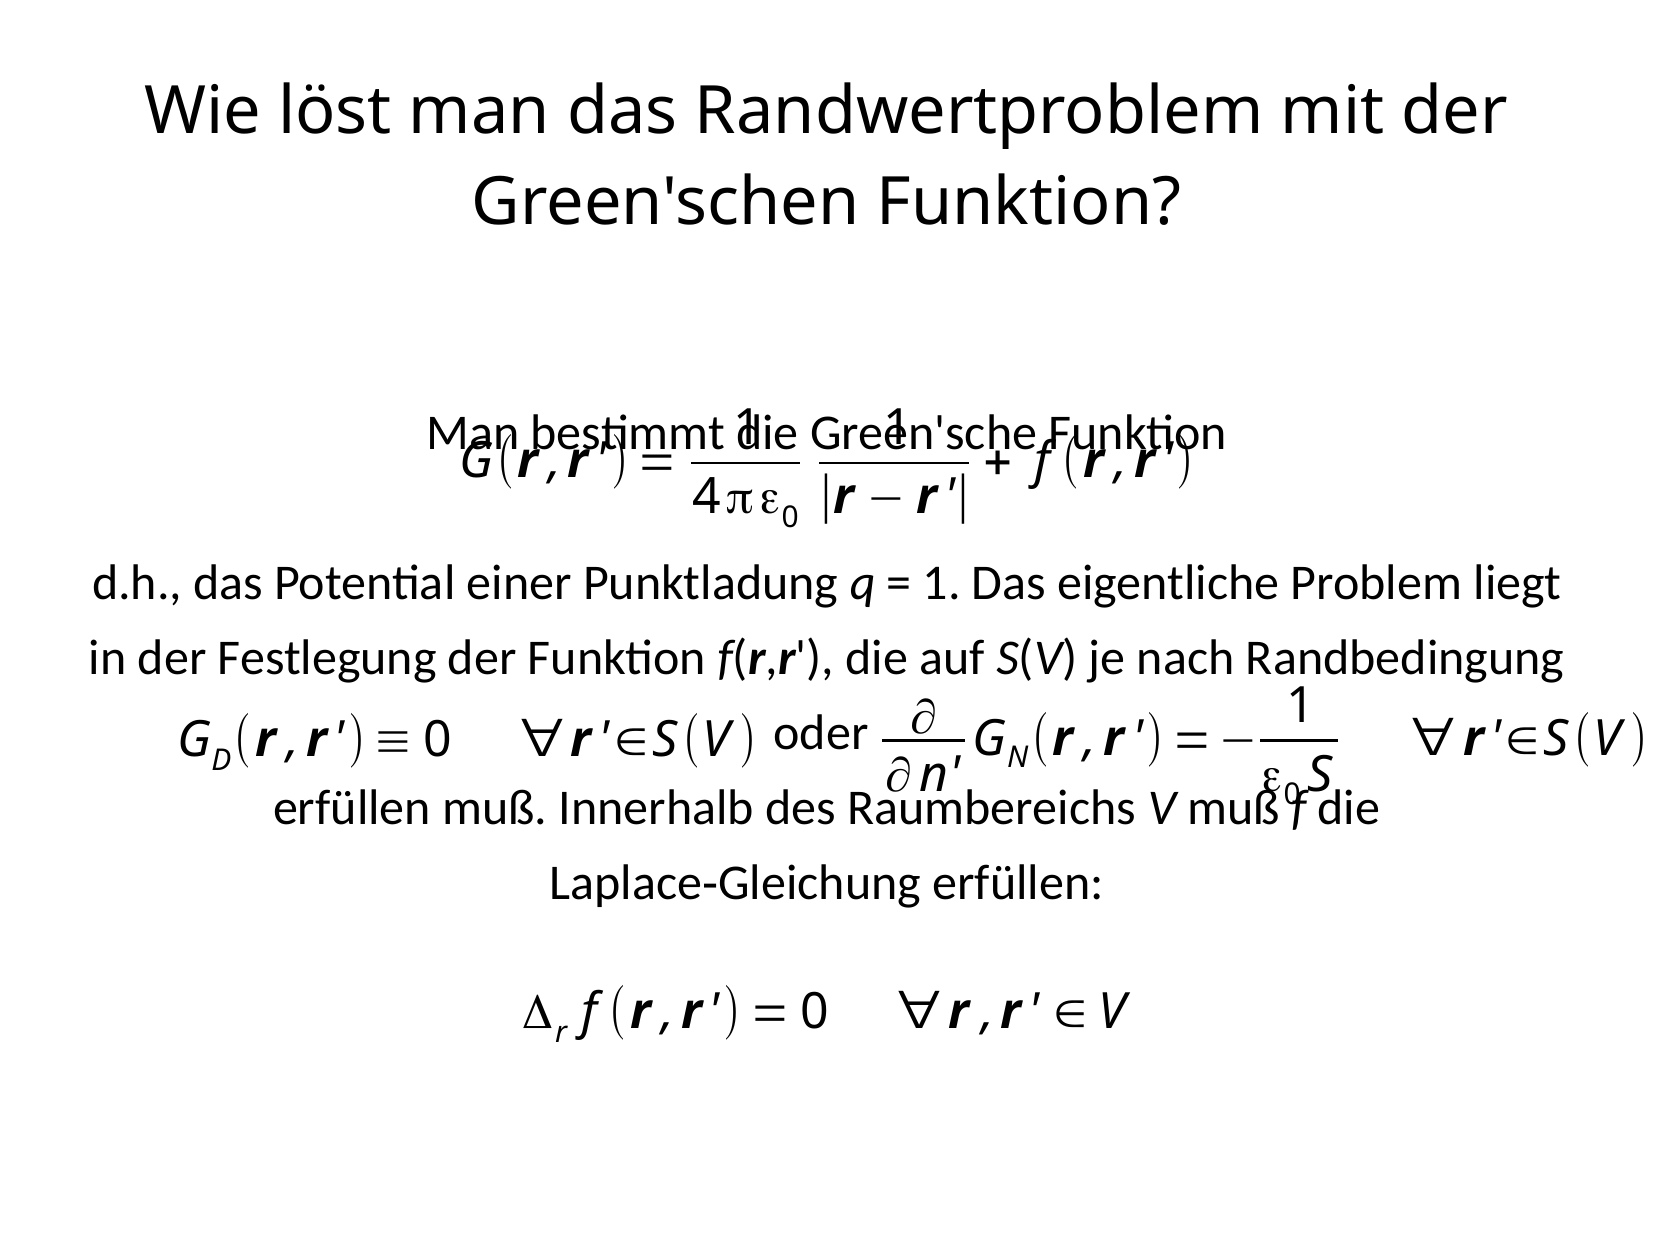

Wie löst man das Randwertproblem mit der Green'schen Funktion?
# Man bestimmt die Green'sche Funktion
d.h., das Potential einer Punktladung q = 1. Das eigentliche Problem liegt in der Festlegung der Funktion f(r,r'), die auf S(V) je nach Randbedingung
oder
erfüllen muß. Innerhalb des Raumbereichs V muß f die Laplace‑Gleichung erfüllen: